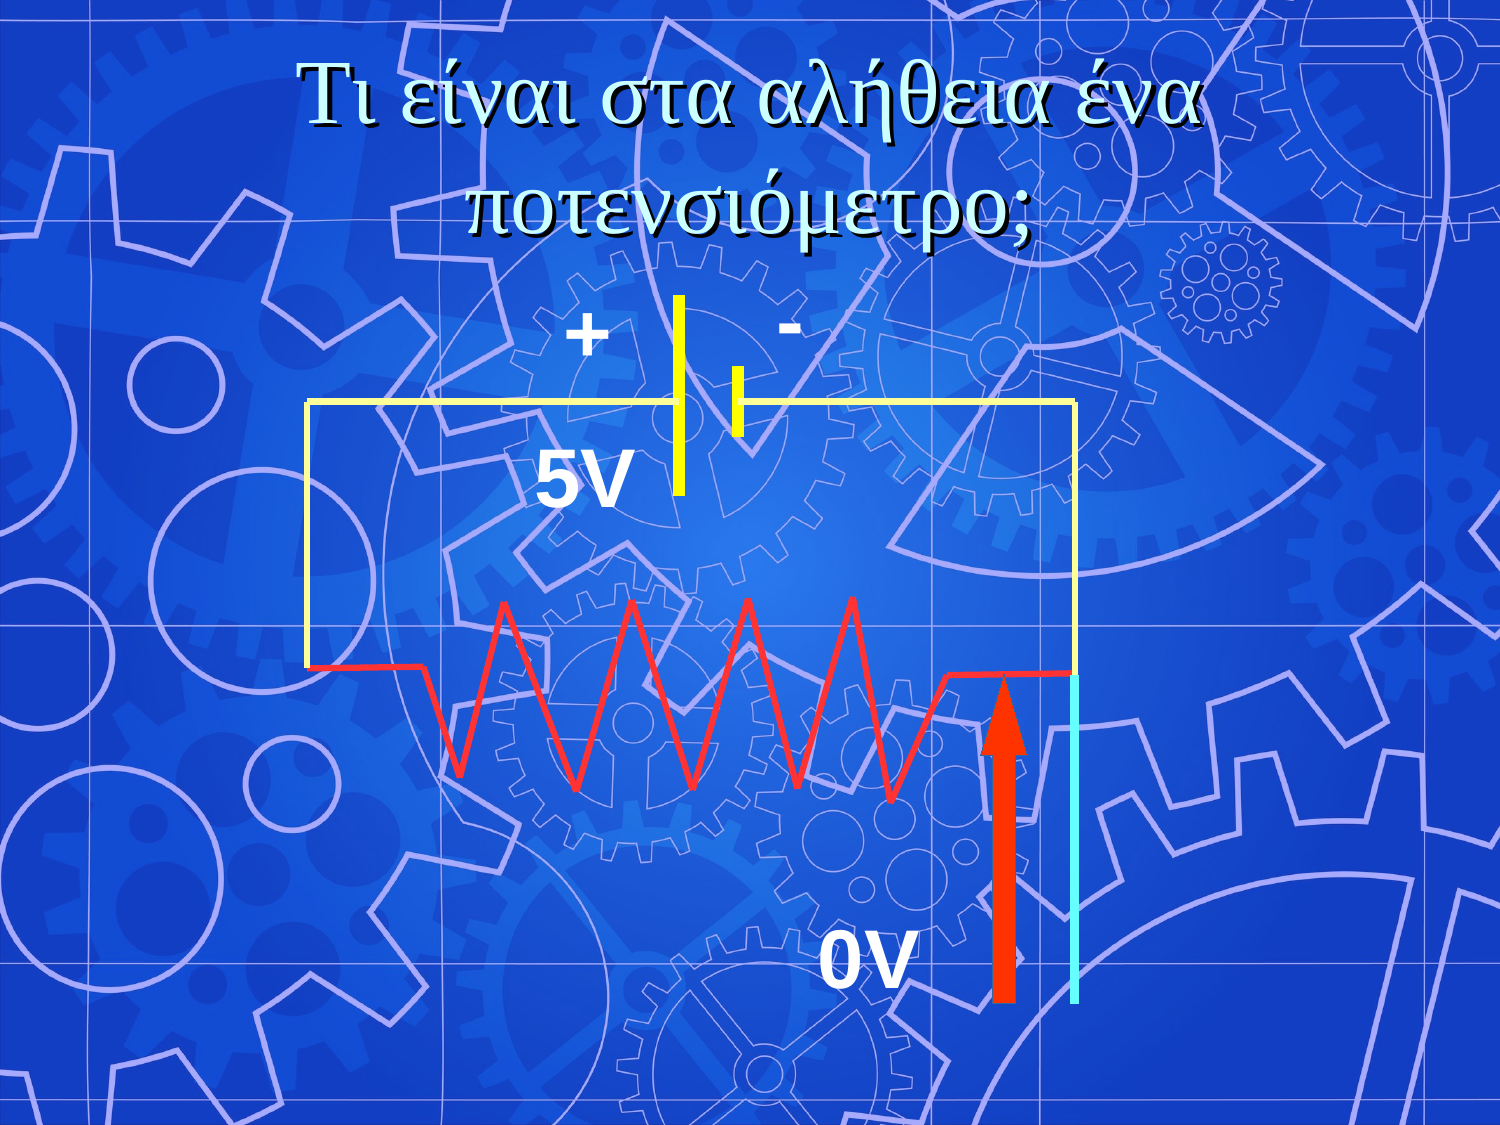

# Τι είναι στα αλήθεια ένα ποτενσιόμετρο;
-
+
5V
0V